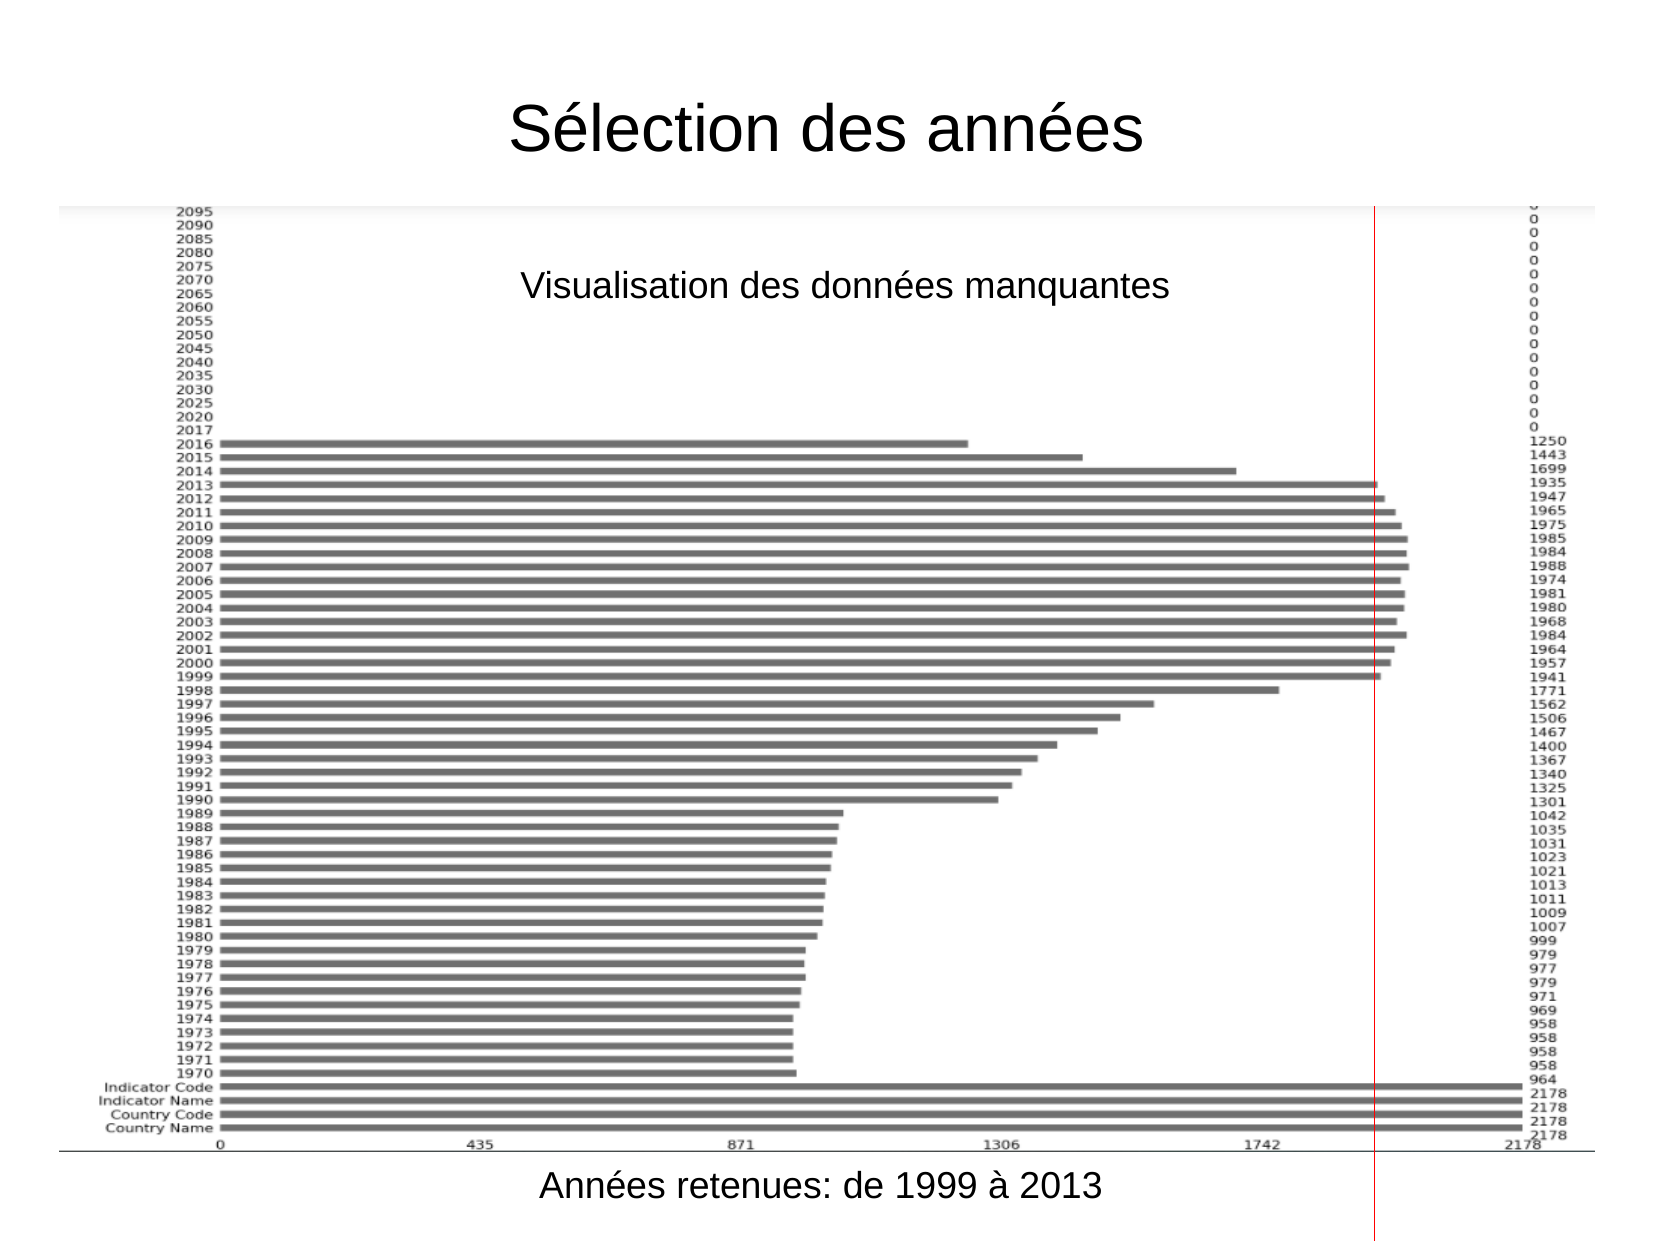

# Sélection des années
Visualisation des données manquantes
Années retenues: de 1999 à 2013